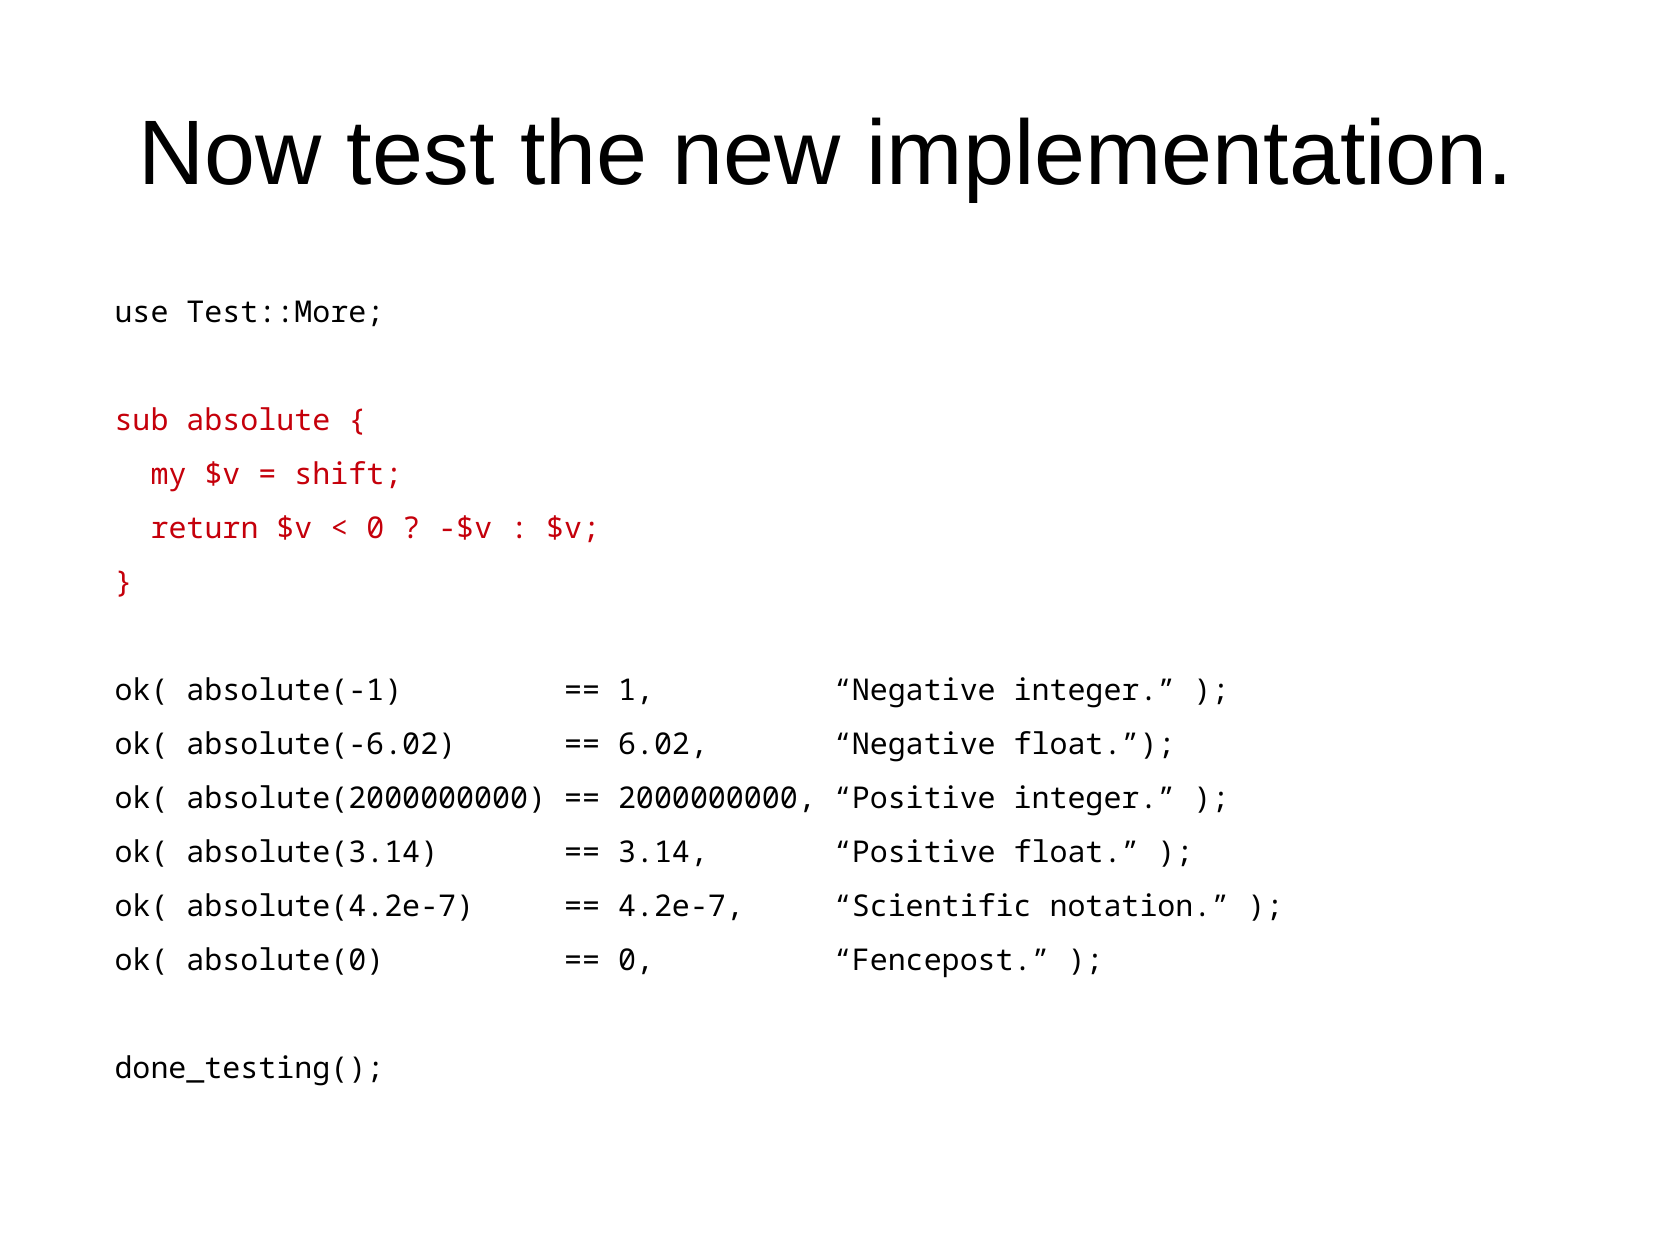

# Now test the new implementation.
use Test::More;
sub absolute {
 my $v = shift;
 return $v < 0 ? -$v : $v;
}
ok( absolute(-1) == 1, “Negative integer.” );
ok( absolute(-6.02) == 6.02, “Negative float.”);
ok( absolute(2000000000) == 2000000000, “Positive integer.” );
ok( absolute(3.14) == 3.14, “Positive float.” );
ok( absolute(4.2e-7) == 4.2e-7, “Scientific notation.” );
ok( absolute(0) == 0, “Fencepost.” );
done_testing();